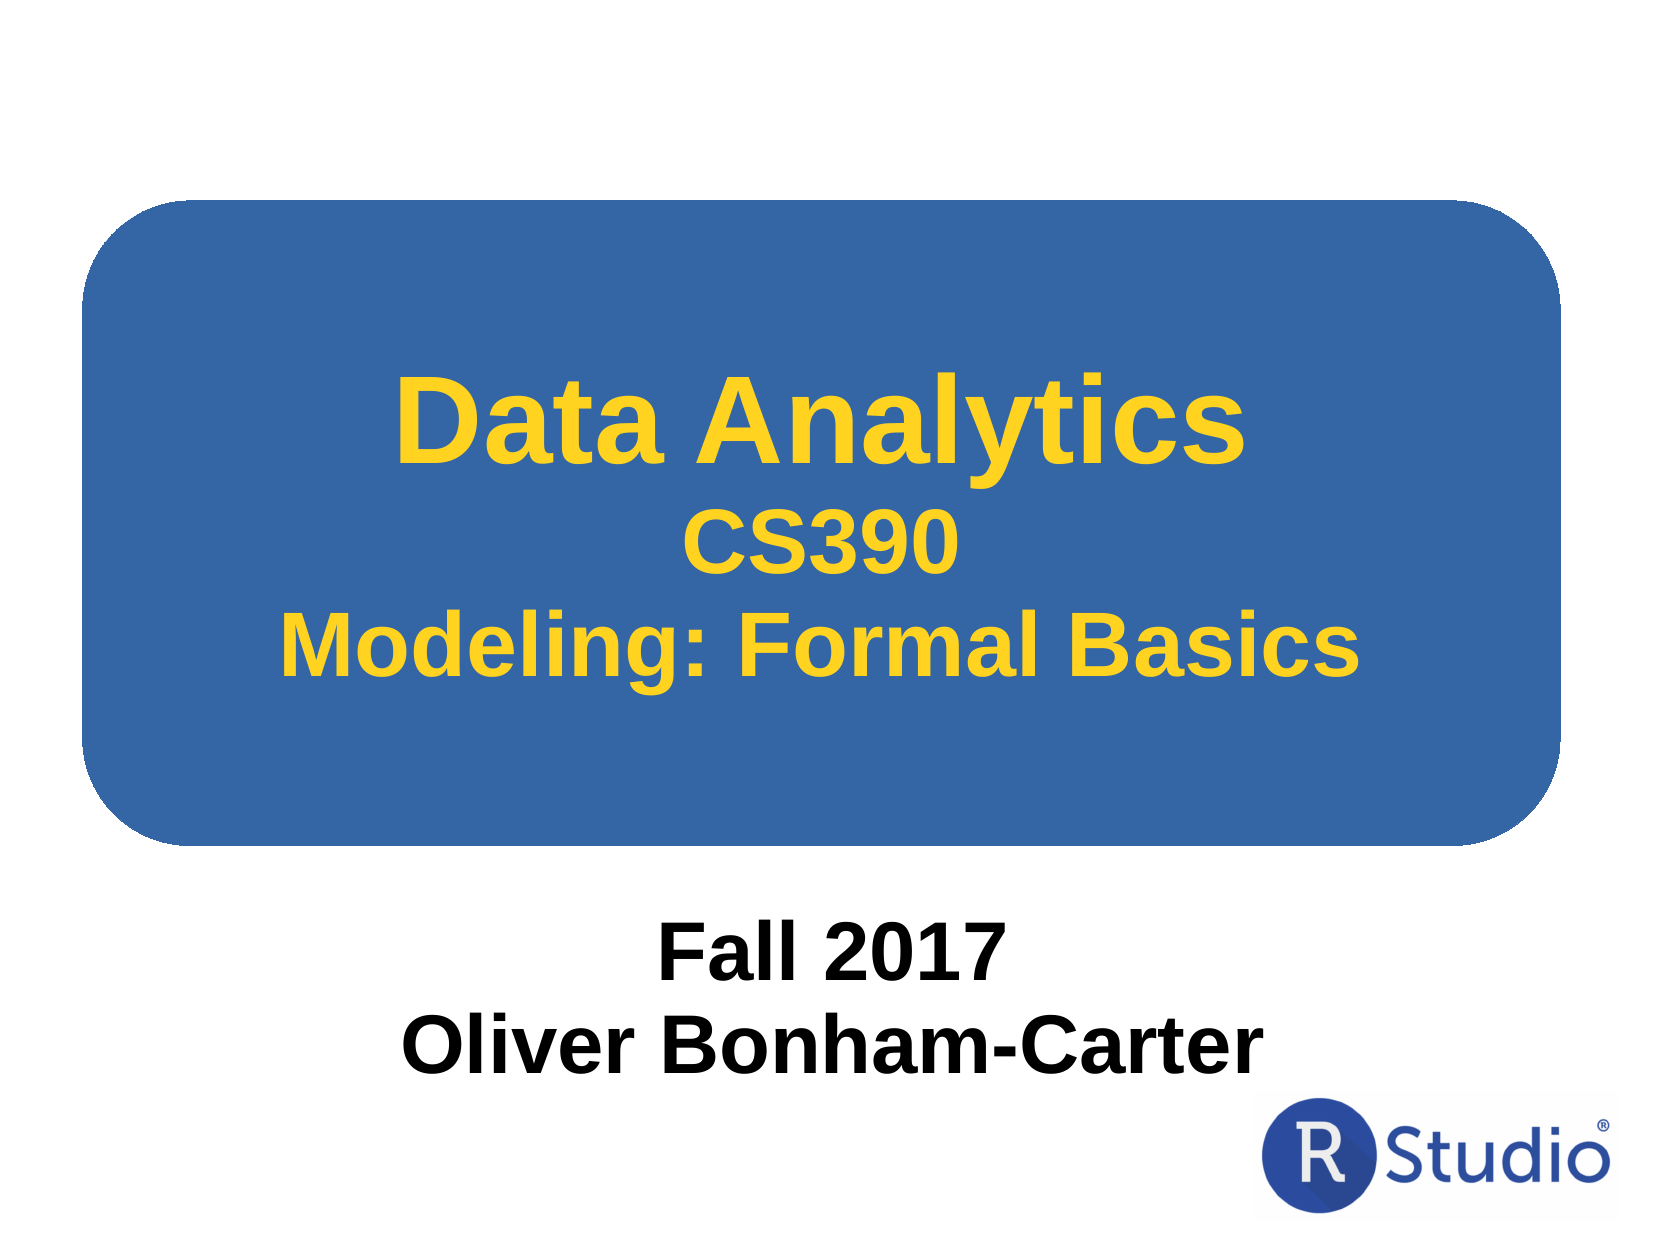

Data Analytics
CS390
Modeling: Formal Basics
Fall 2017
Oliver Bonham-Carter
https://github.com/rstudio/Intro